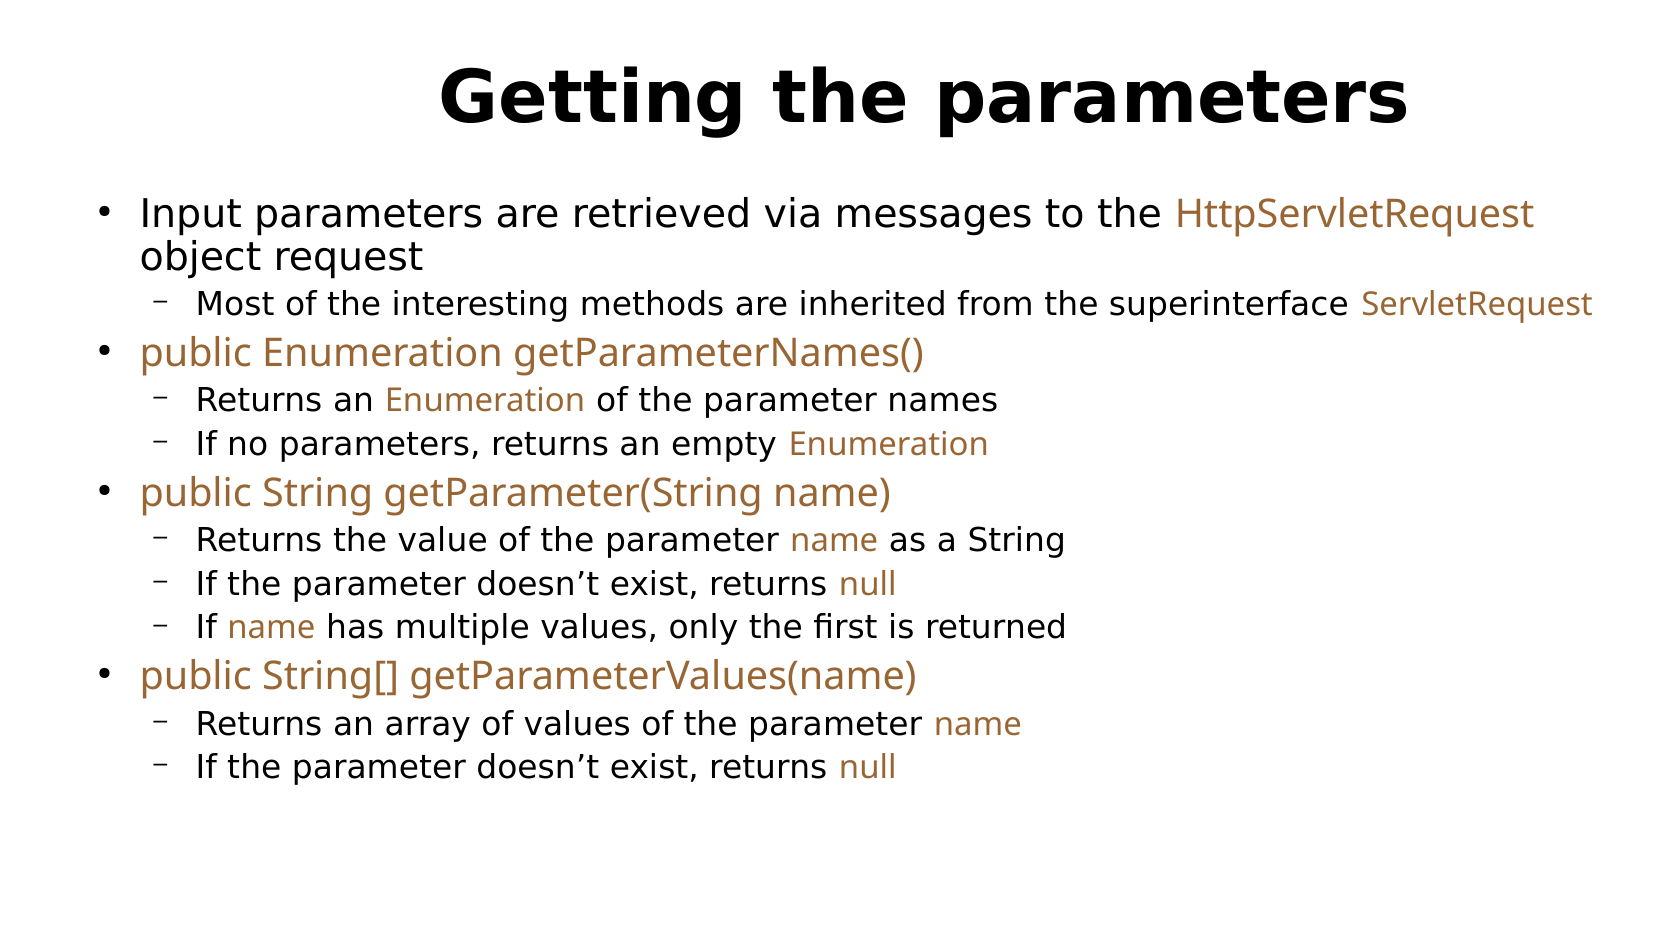

# Getting the parameters
Input parameters are retrieved via messages to the HttpServletRequest object request
Most of the interesting methods are inherited from the superinterface ServletRequest
public Enumeration getParameterNames()
Returns an Enumeration of the parameter names
If no parameters, returns an empty Enumeration
public String getParameter(String name)
Returns the value of the parameter name as a String
If the parameter doesn’t exist, returns null
If name has multiple values, only the first is returned
public String[] getParameterValues(name)
Returns an array of values of the parameter name
If the parameter doesn’t exist, returns null